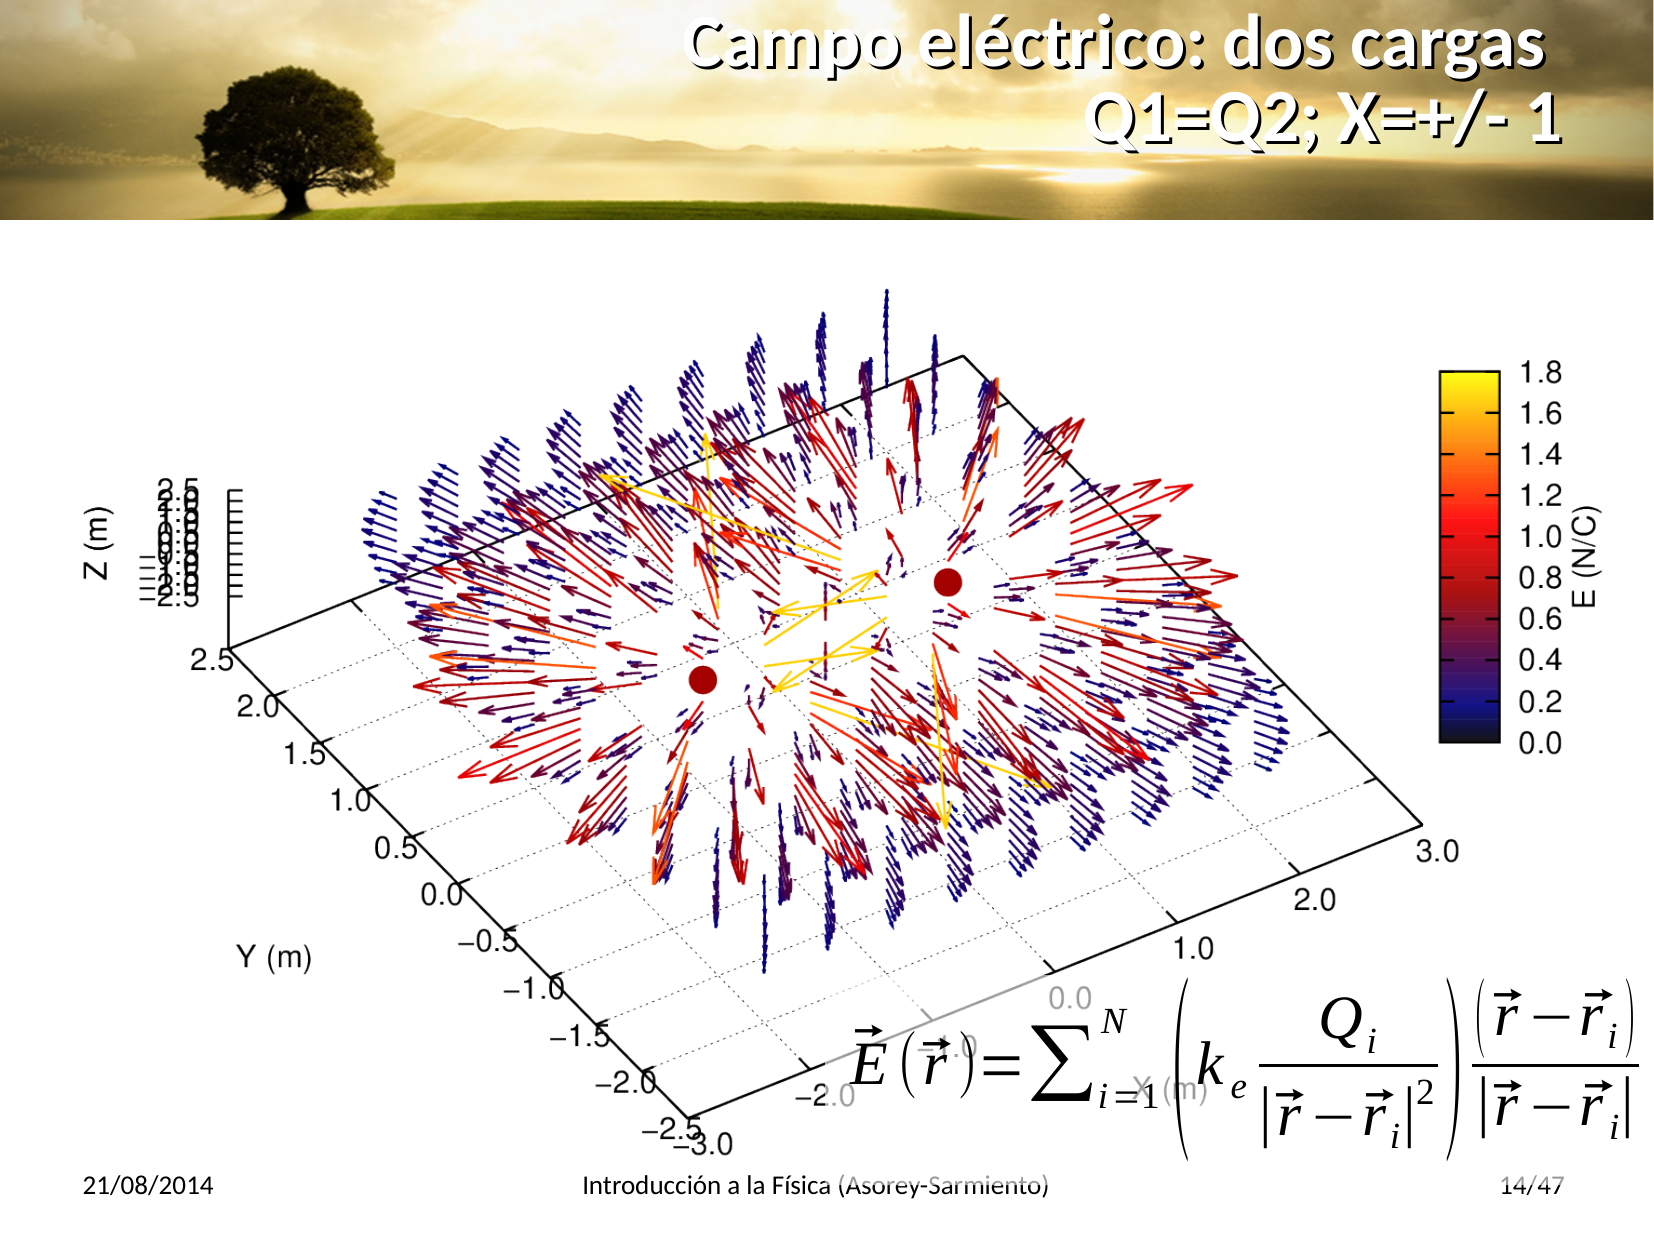

# Campo eléctrico: dos cargas Q1=Q2; X=+/- 1
21/08/2014
Introducción a la Física (Asorey-Sarmiento)
14